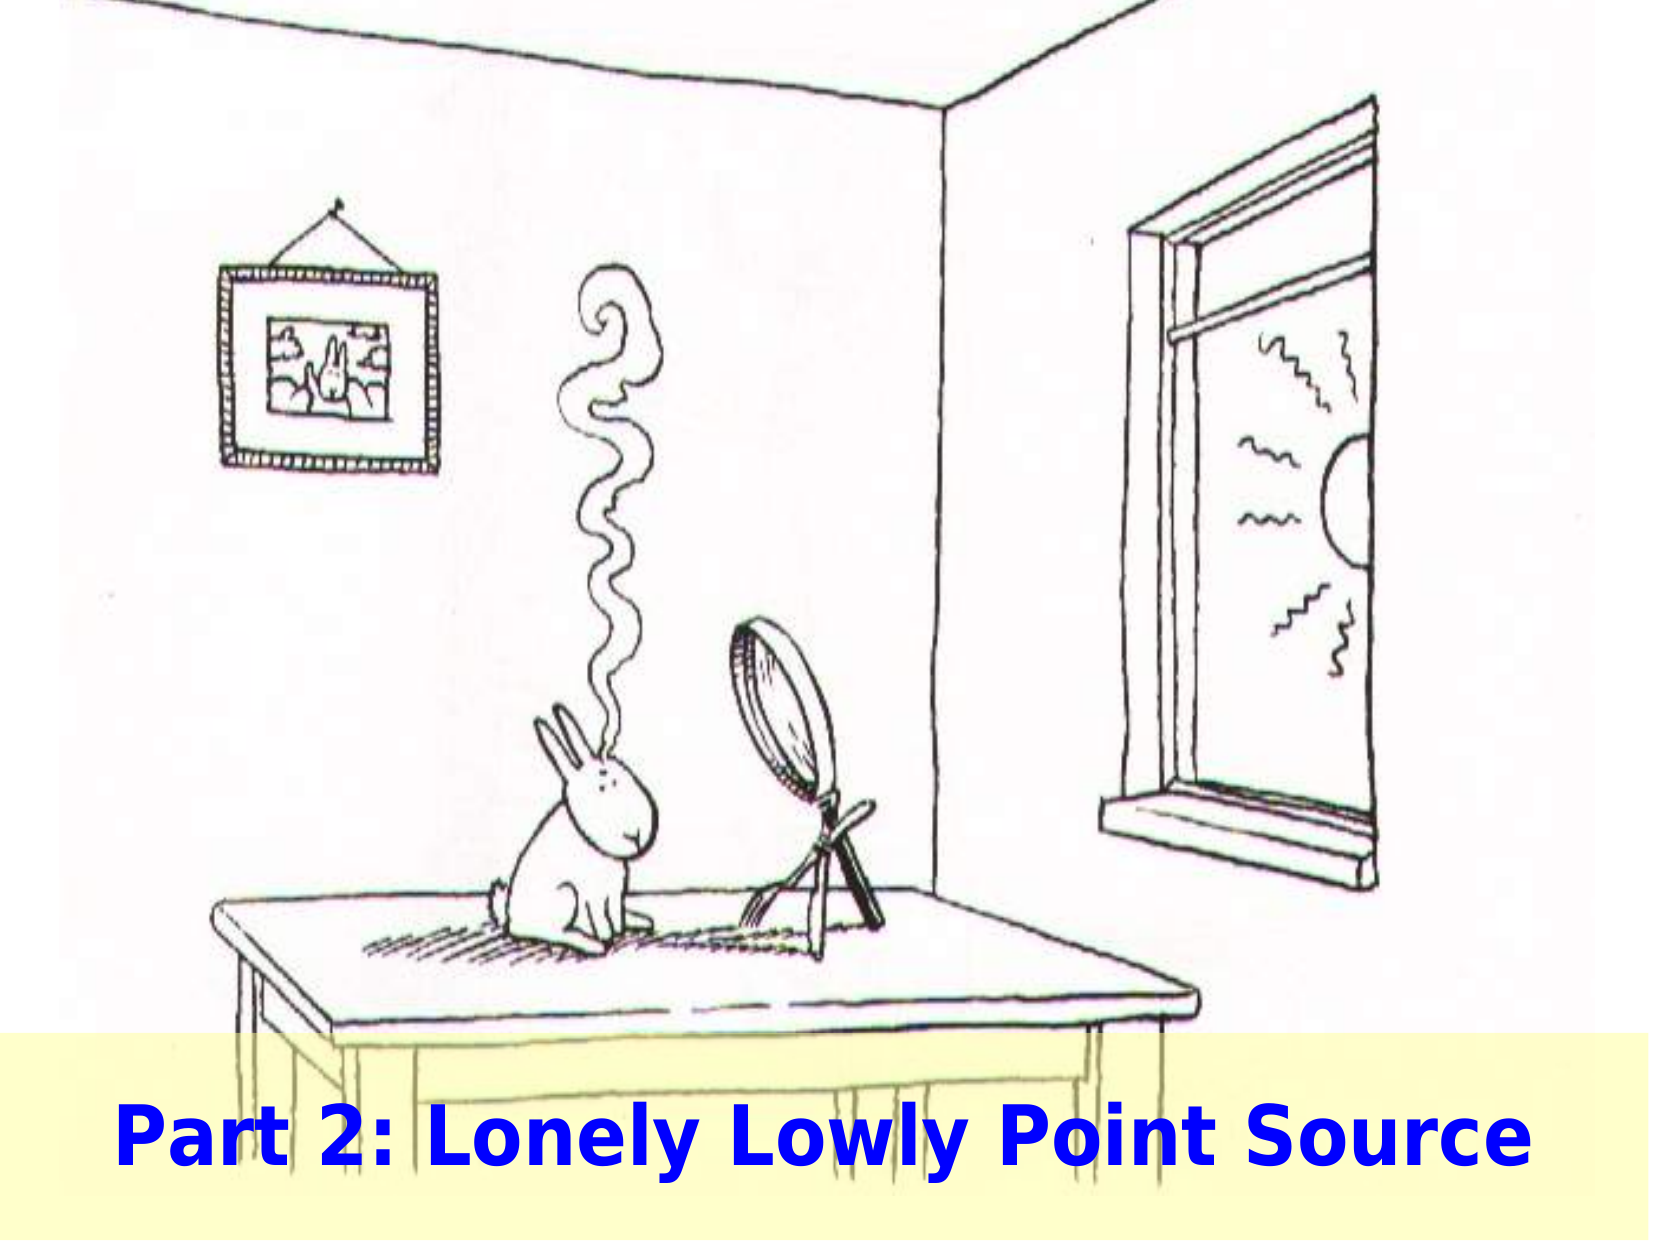

# Part 2: Lonely Lowly Point Source
MCCT Oxford 2009: The Measurement Equation
15